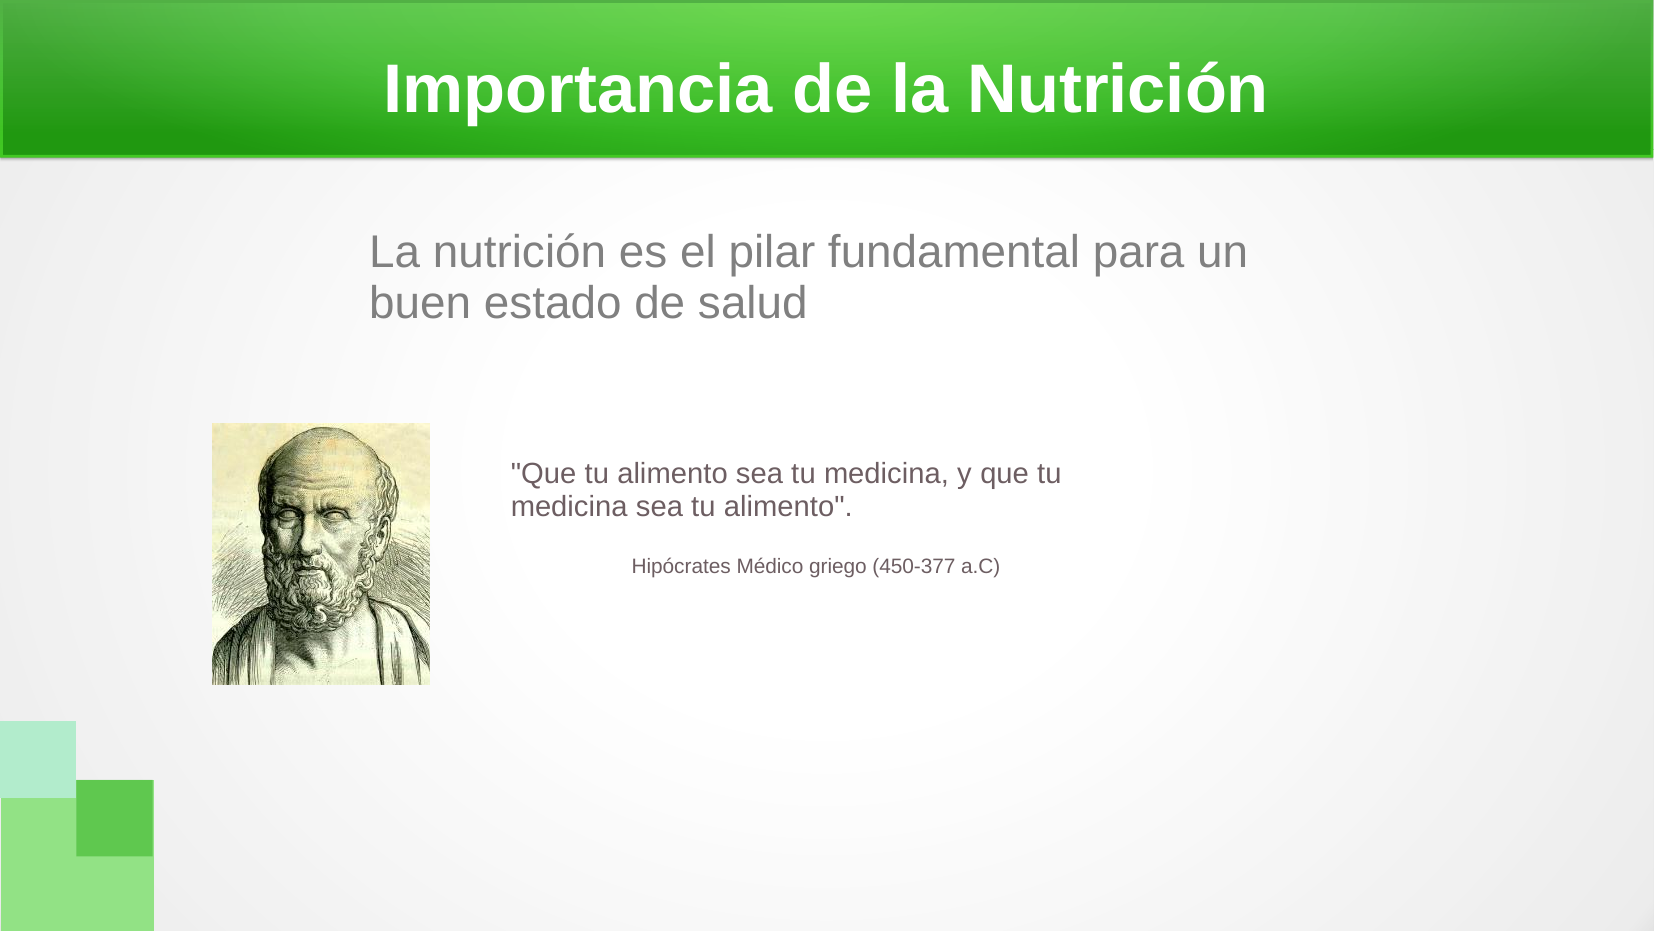

# Importancia de la Nutrición
La nutrición es el pilar fundamental para un
buen estado de salud
"Que tu alimento sea tu medicina, y que tu
medicina sea tu alimento".
 Hipócrates Médico griego (450-377 a.C)